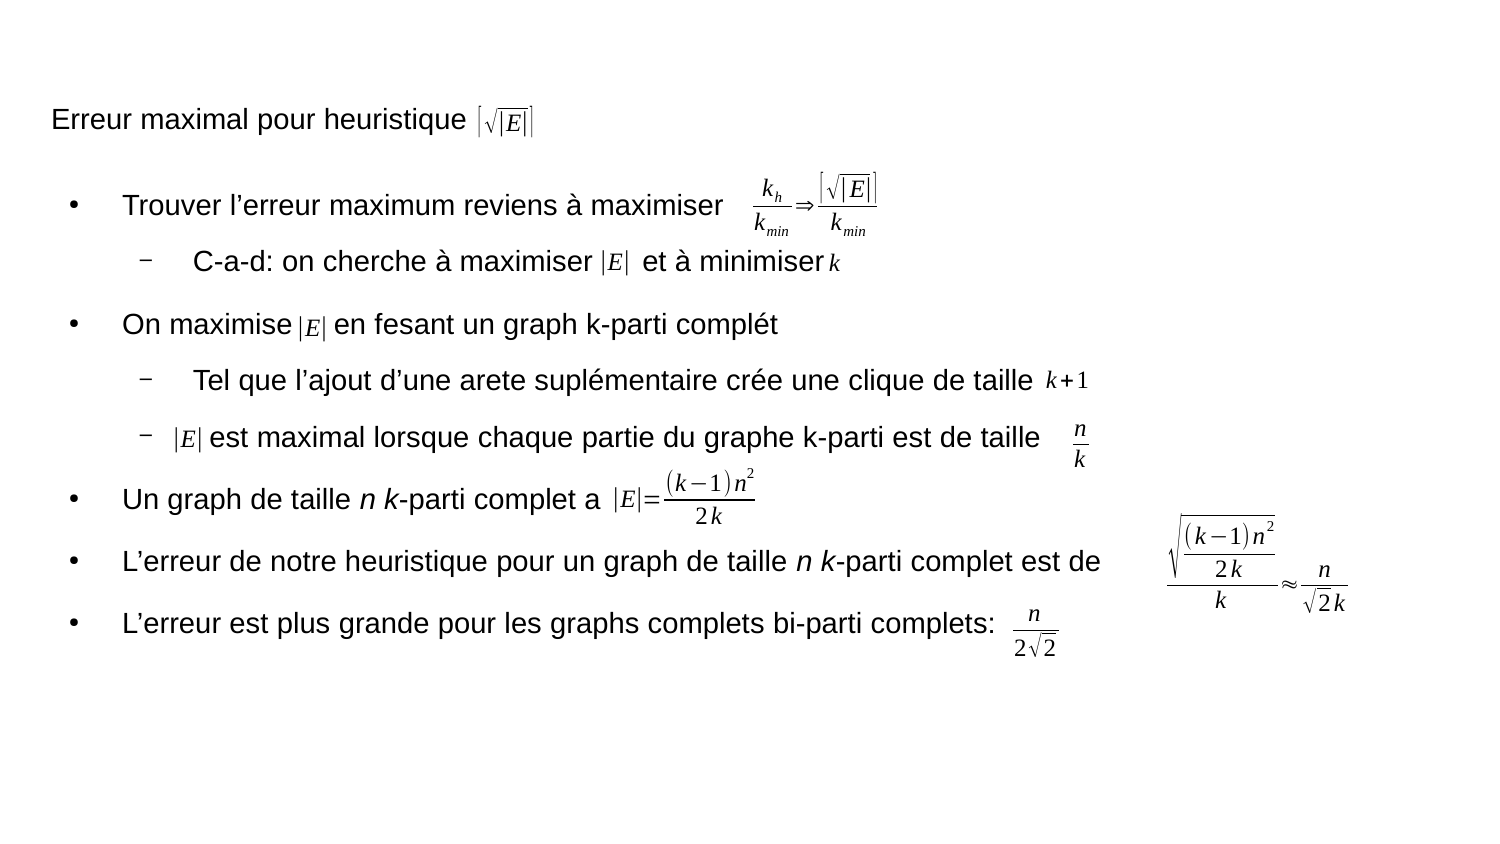

# Erreur maximal pour heuristique
Trouver l’erreur maximum reviens à maximiser
C-a-d: on cherche à maximiser et à minimiser
On maximise en fesant un graph k-parti complét
Tel que l’ajout d’une arete suplémentaire crée une clique de taille
 est maximal lorsque chaque partie du graphe k-parti est de taille
Un graph de taille n k-parti complet a
L’erreur de notre heuristique pour un graph de taille n k-parti complet est de
L’erreur est plus grande pour les graphs complets bi-parti complets: